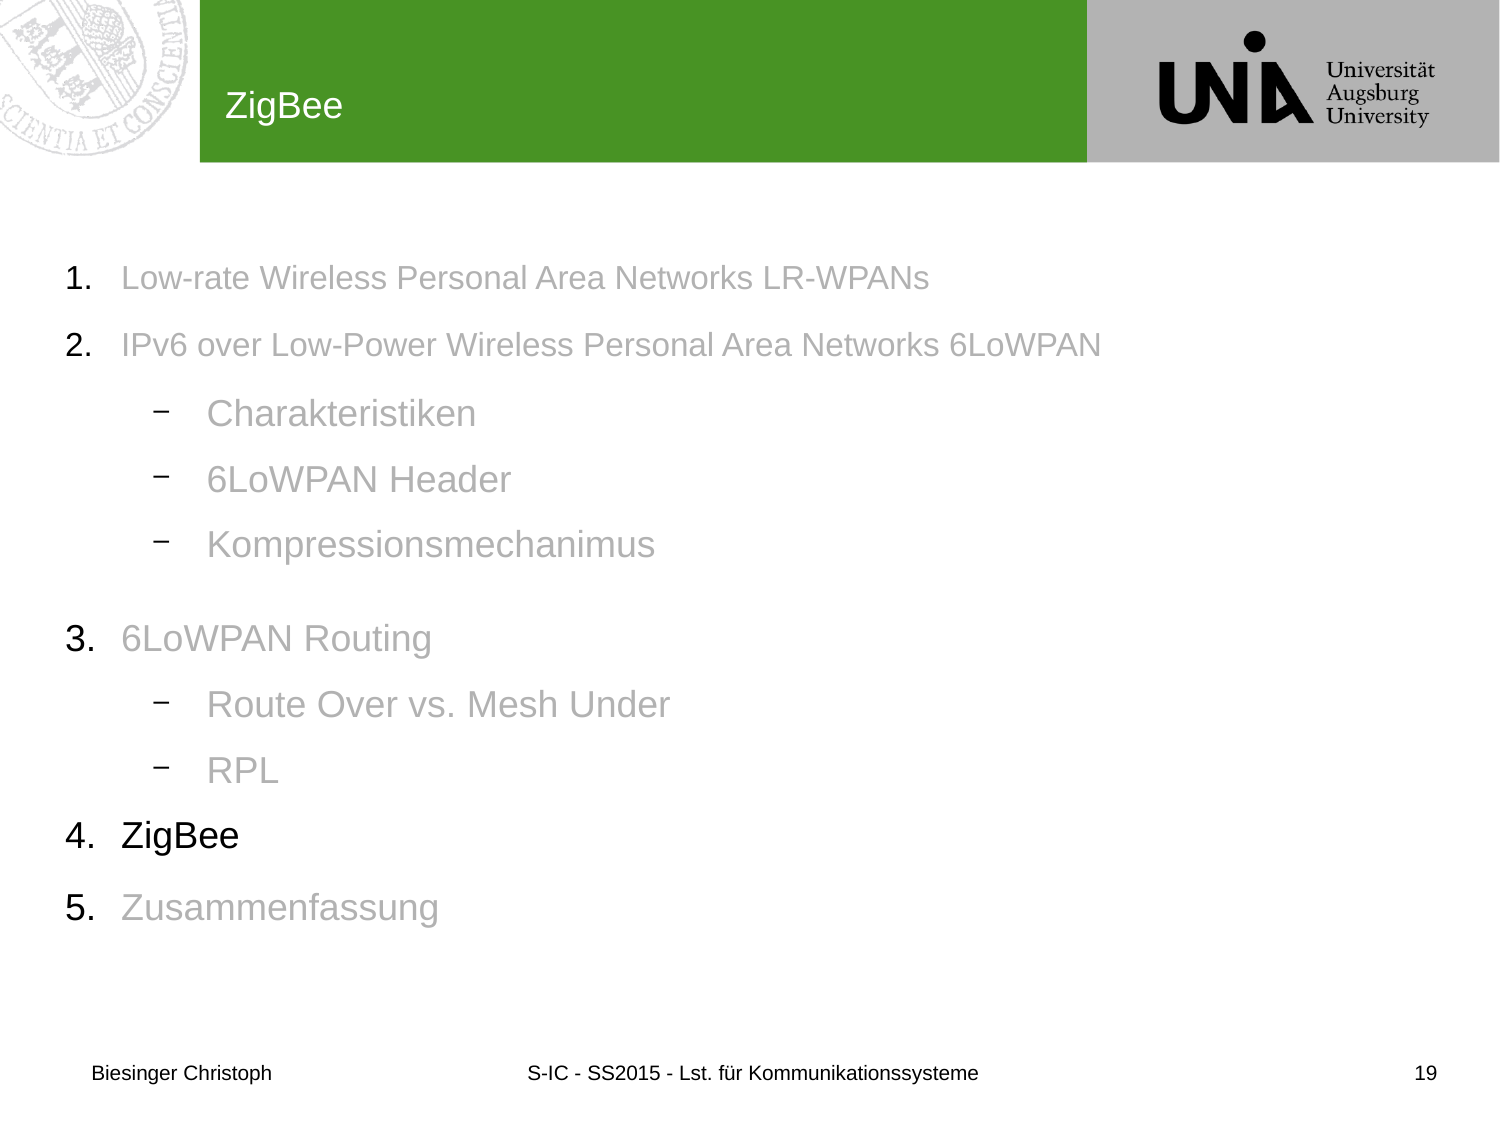

# ZigBee
Low-rate Wireless Personal Area Networks LR-WPANs
IPv6 over Low-Power Wireless Personal Area Networks 6LoWPAN
Charakteristiken
6LoWPAN Header
Kompressionsmechanimus
6LoWPAN Routing
Route Over vs. Mesh Under
RPL
ZigBee
Zusammenfassung
Biesinger Christoph
S-IC - SS2015 - Lst. für Kommunikationssysteme